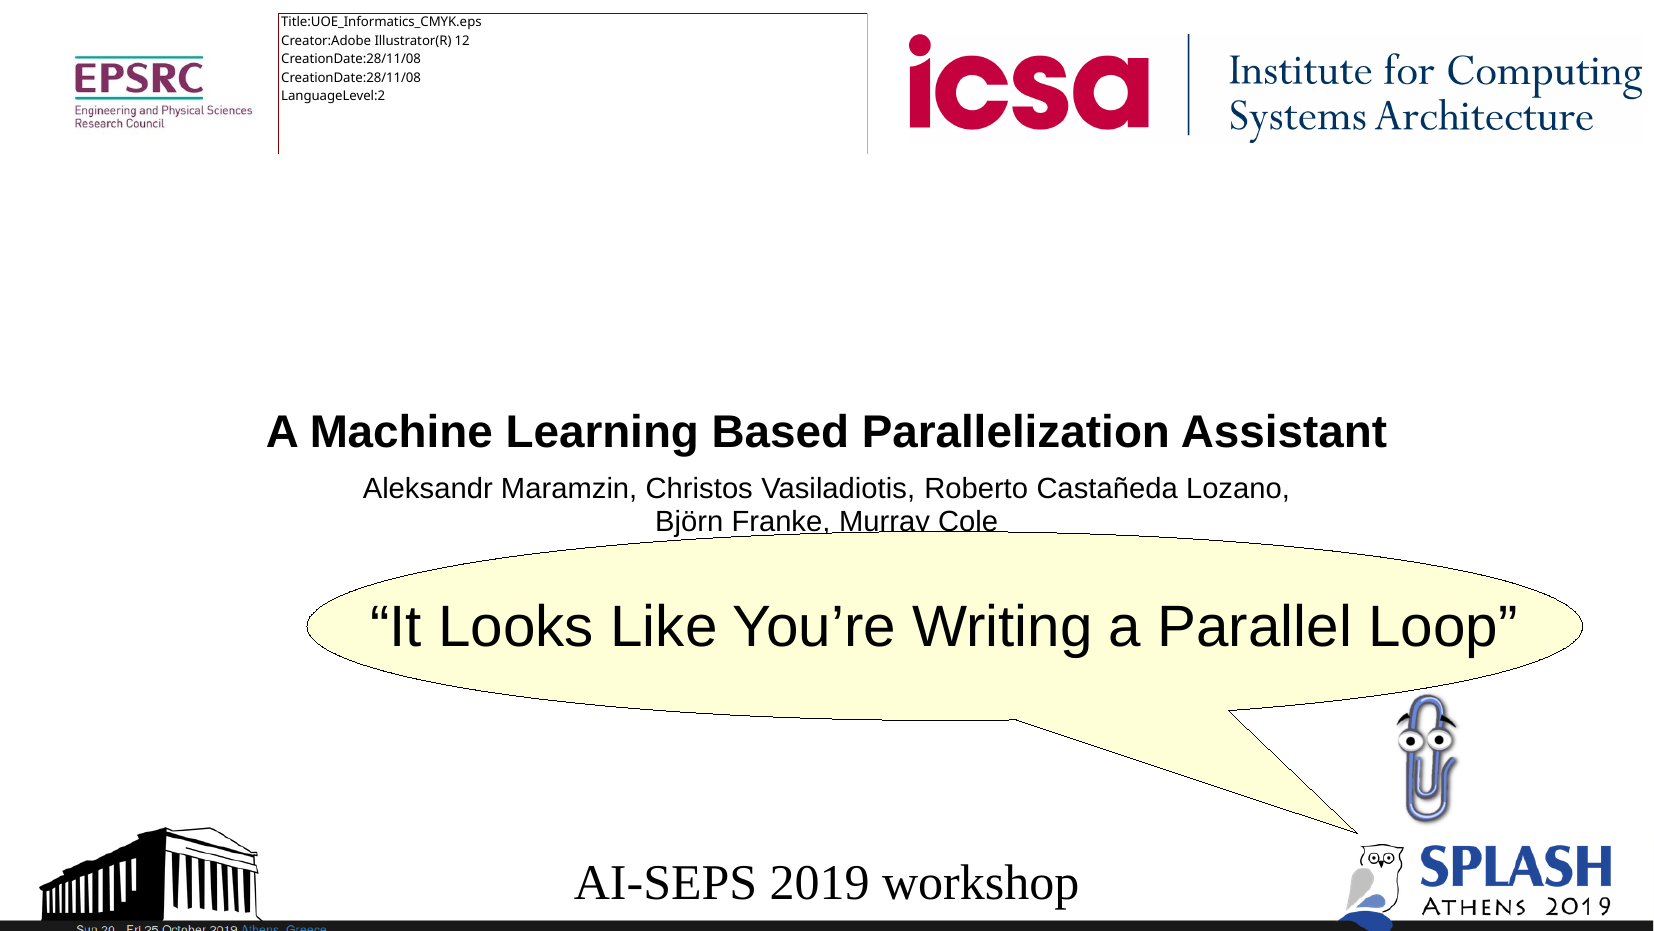

# A Machine Learning Based Parallelization Assistant
Aleksandr Maramzin, Christos Vasiladiotis, Roberto Castañeda Lozano,
Björn Franke, Murray Cole
The University of Edinburgh
United Kingdom
“It Looks Like You’re Writing a Parallel Loop”
AI-SEPS 2019 workshop